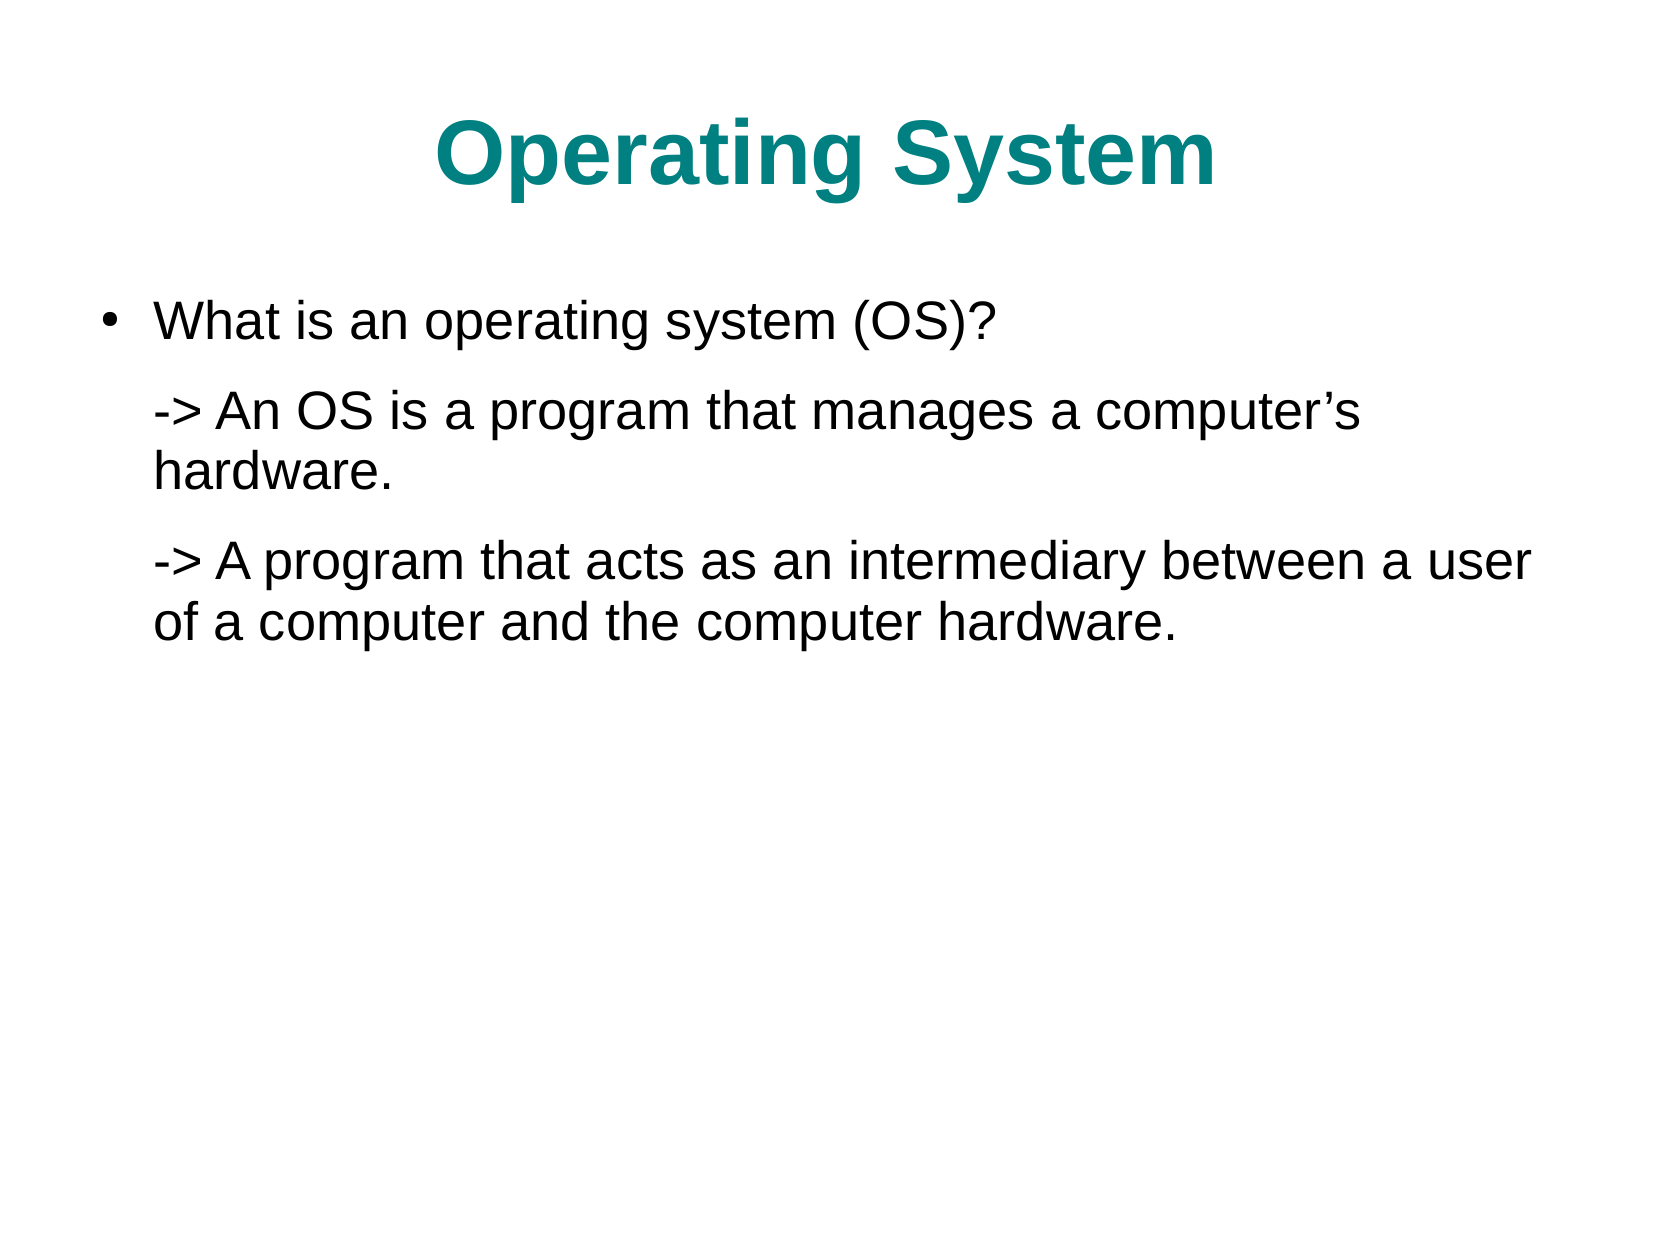

# Operating System
What is an operating system (OS)?
-> An OS is a program that manages a computer’s hardware.
-> A program that acts as an intermediary between a user of a computer and the computer hardware.